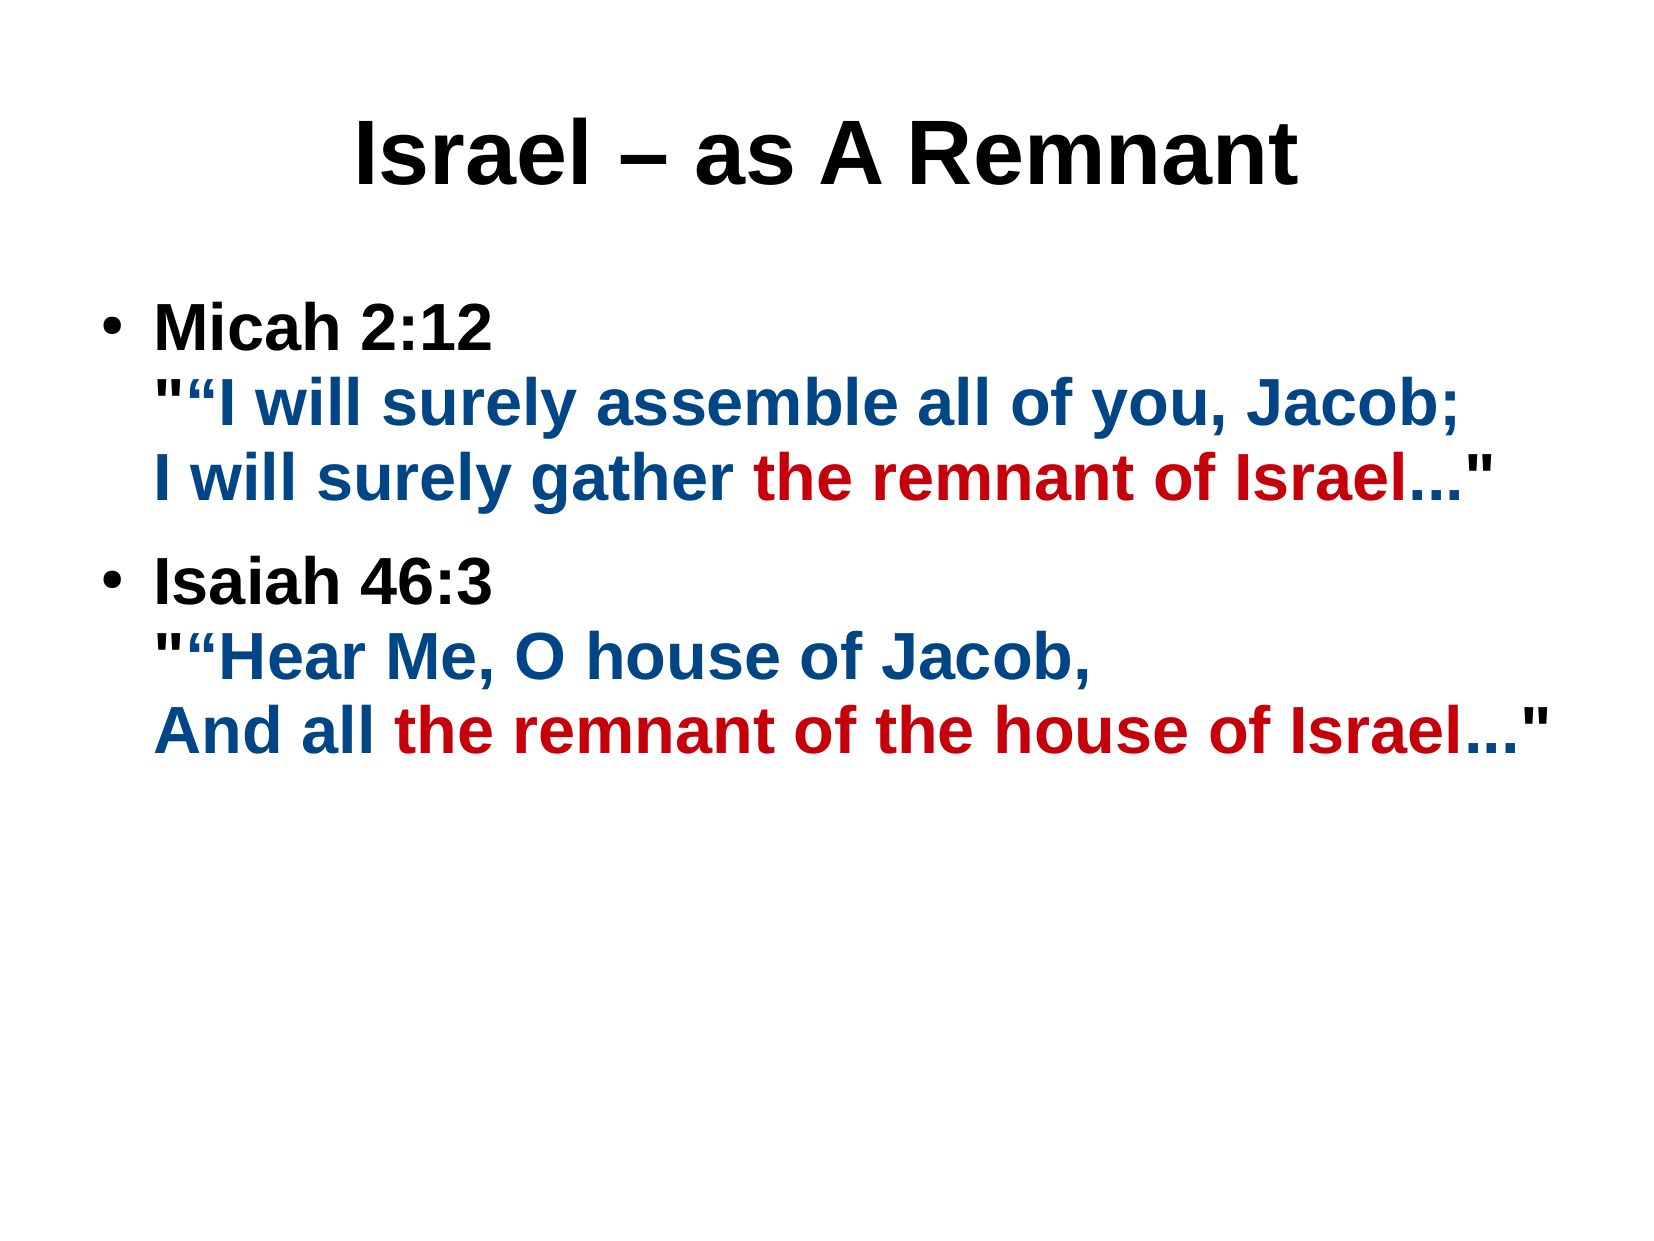

# Israel – as A Remnant
Micah 2:12
"“I will surely assemble all of you, Jacob;
I will surely gather the remnant of Israel..."
Isaiah 46:3
"“Hear Me, O house of Jacob,
And all the remnant of the house of Israel..."